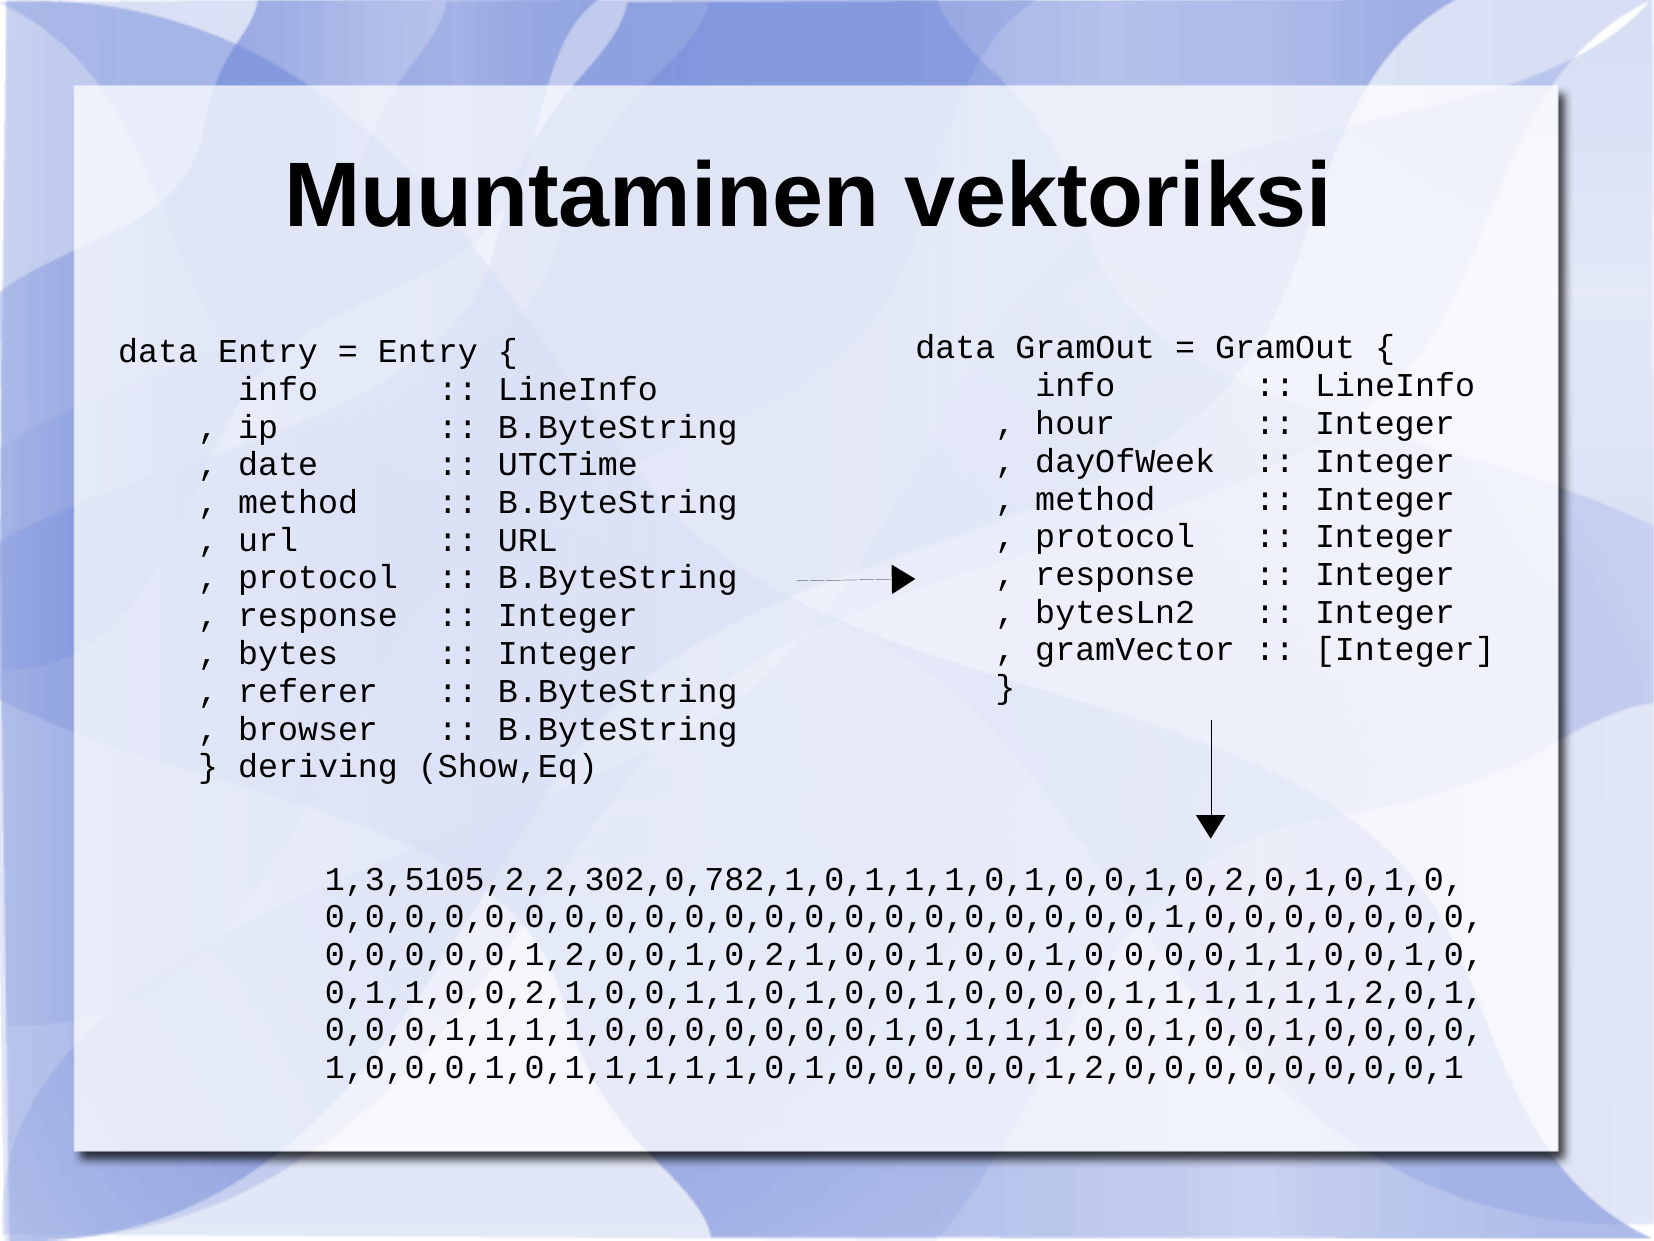

# Muuntaminen vektoriksi
data GramOut = GramOut {
 info :: LineInfo
 , hour :: Integer
 , dayOfWeek :: Integer
 , method :: Integer
 , protocol :: Integer
 , response :: Integer
 , bytesLn2 :: Integer
 , gramVector :: [Integer]
 }
data Entry = Entry {
 info :: LineInfo
 , ip :: B.ByteString
 , date :: UTCTime
 , method :: B.ByteString
 , url :: URL
 , protocol :: B.ByteString
 , response :: Integer
 , bytes :: Integer
 , referer :: B.ByteString
 , browser :: B.ByteString
 } deriving (Show,Eq)
1,3,5105,2,2,302,0,782,1,0,1,1,1,0,1,0,0,1,0,2,0,1,0,1,0,
0,0,0,0,0,0,0,0,0,0,0,0,0,0,0,0,0,0,0,0,0,1,0,0,0,0,0,0,0,0,0,0,0,0,1,2,0,0,1,0,2,1,0,0,1,0,0,1,0,0,0,0,1,1,0,0,1,0,0,1,1,0,0,2,1,0,0,1,1,0,1,0,0,1,0,0,0,0,1,1,1,1,1,1,2,0,1,0,0,0,1,1,1,1,0,0,0,0,0,0,0,1,0,1,1,1,0,0,1,0,0,1,0,0,0,0,1,0,0,0,1,0,1,1,1,1,1,0,1,0,0,0,0,0,1,2,0,0,0,0,0,0,0,0,1